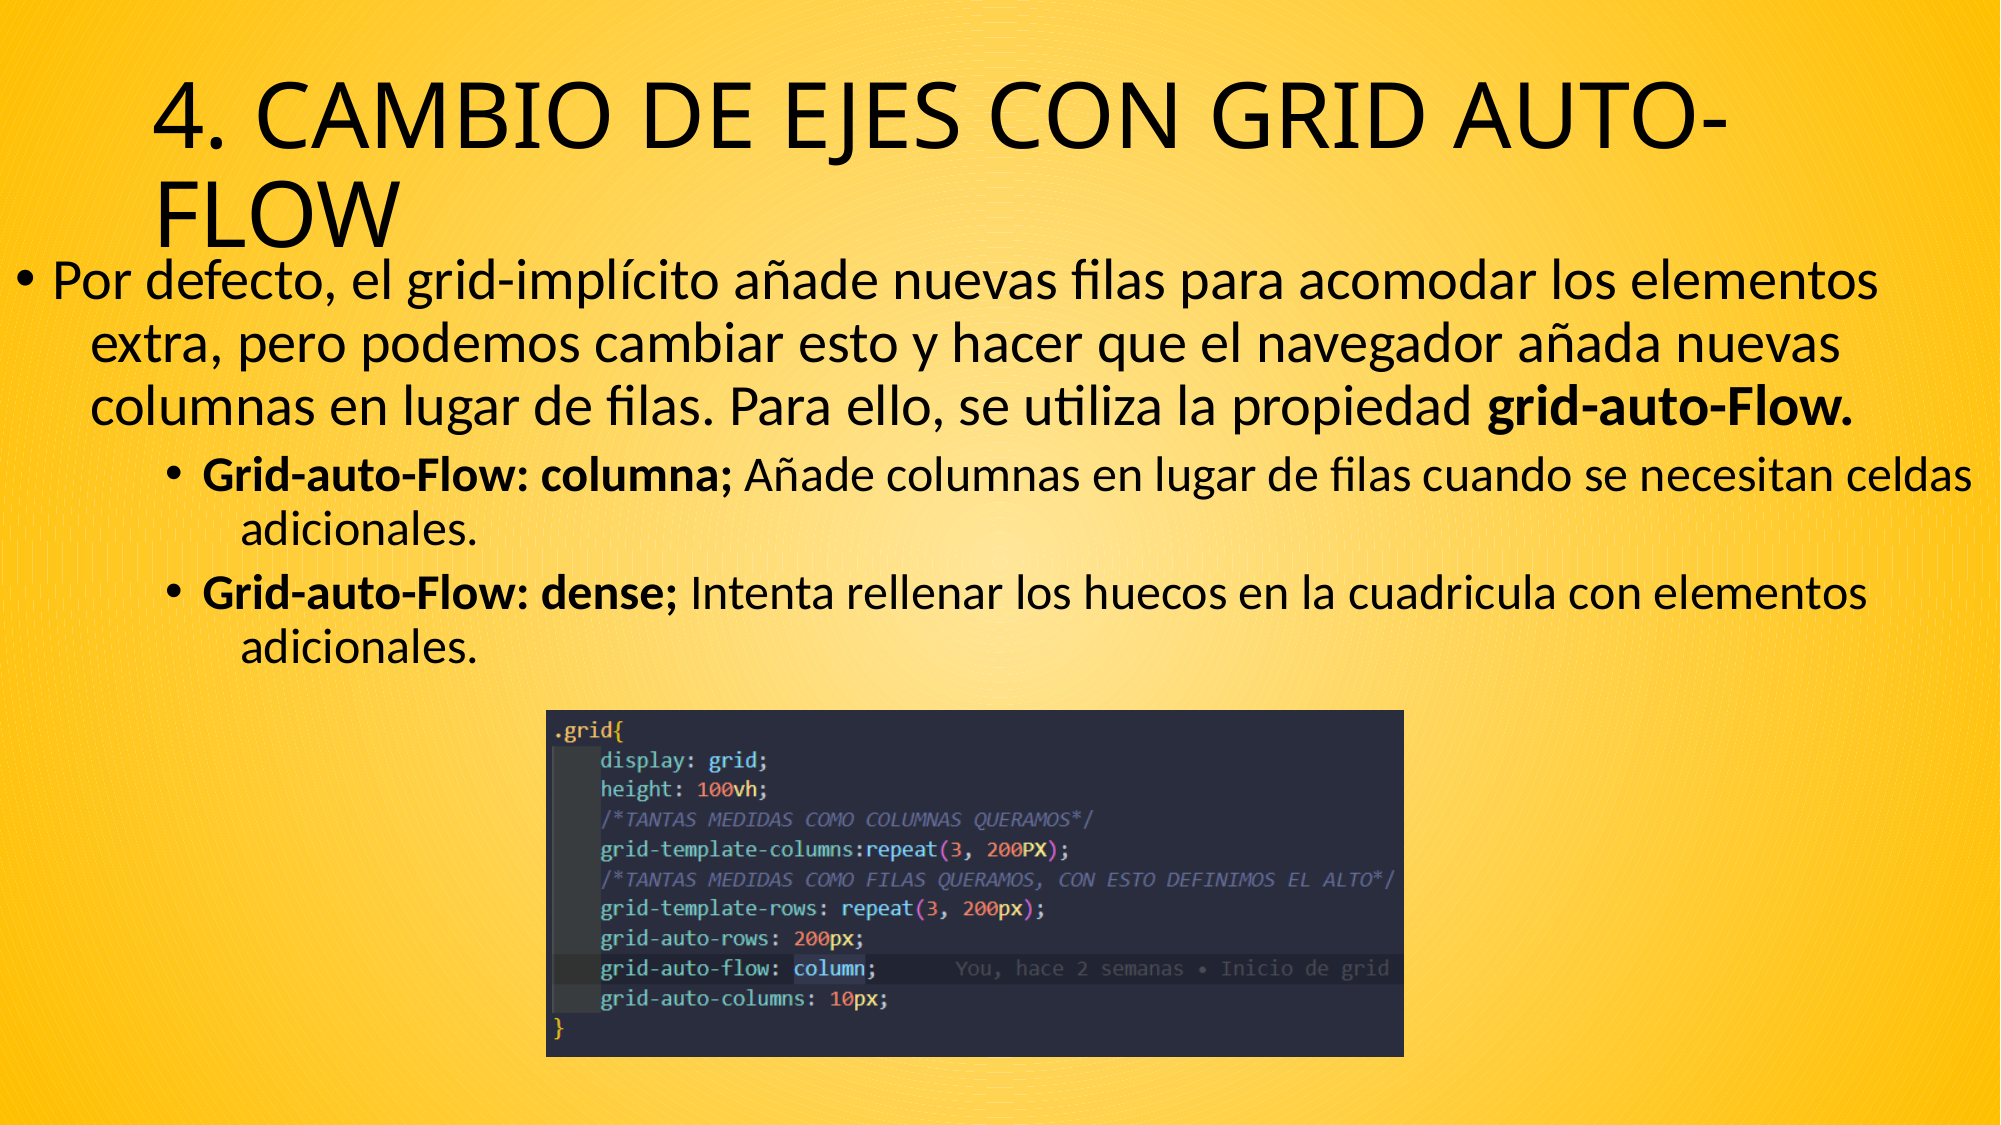

# 4. CAMBIO DE EJES CON GRID AUTO-FLOW
Por defecto, el grid-implícito añade nuevas filas para acomodar los elementos extra, pero podemos cambiar esto y hacer que el navegador añada nuevas columnas en lugar de filas. Para ello, se utiliza la propiedad grid-auto-Flow.
Grid-auto-Flow: columna; Añade columnas en lugar de filas cuando se necesitan celdas adicionales.
Grid-auto-Flow: dense; Intenta rellenar los huecos en la cuadricula con elementos adicionales.